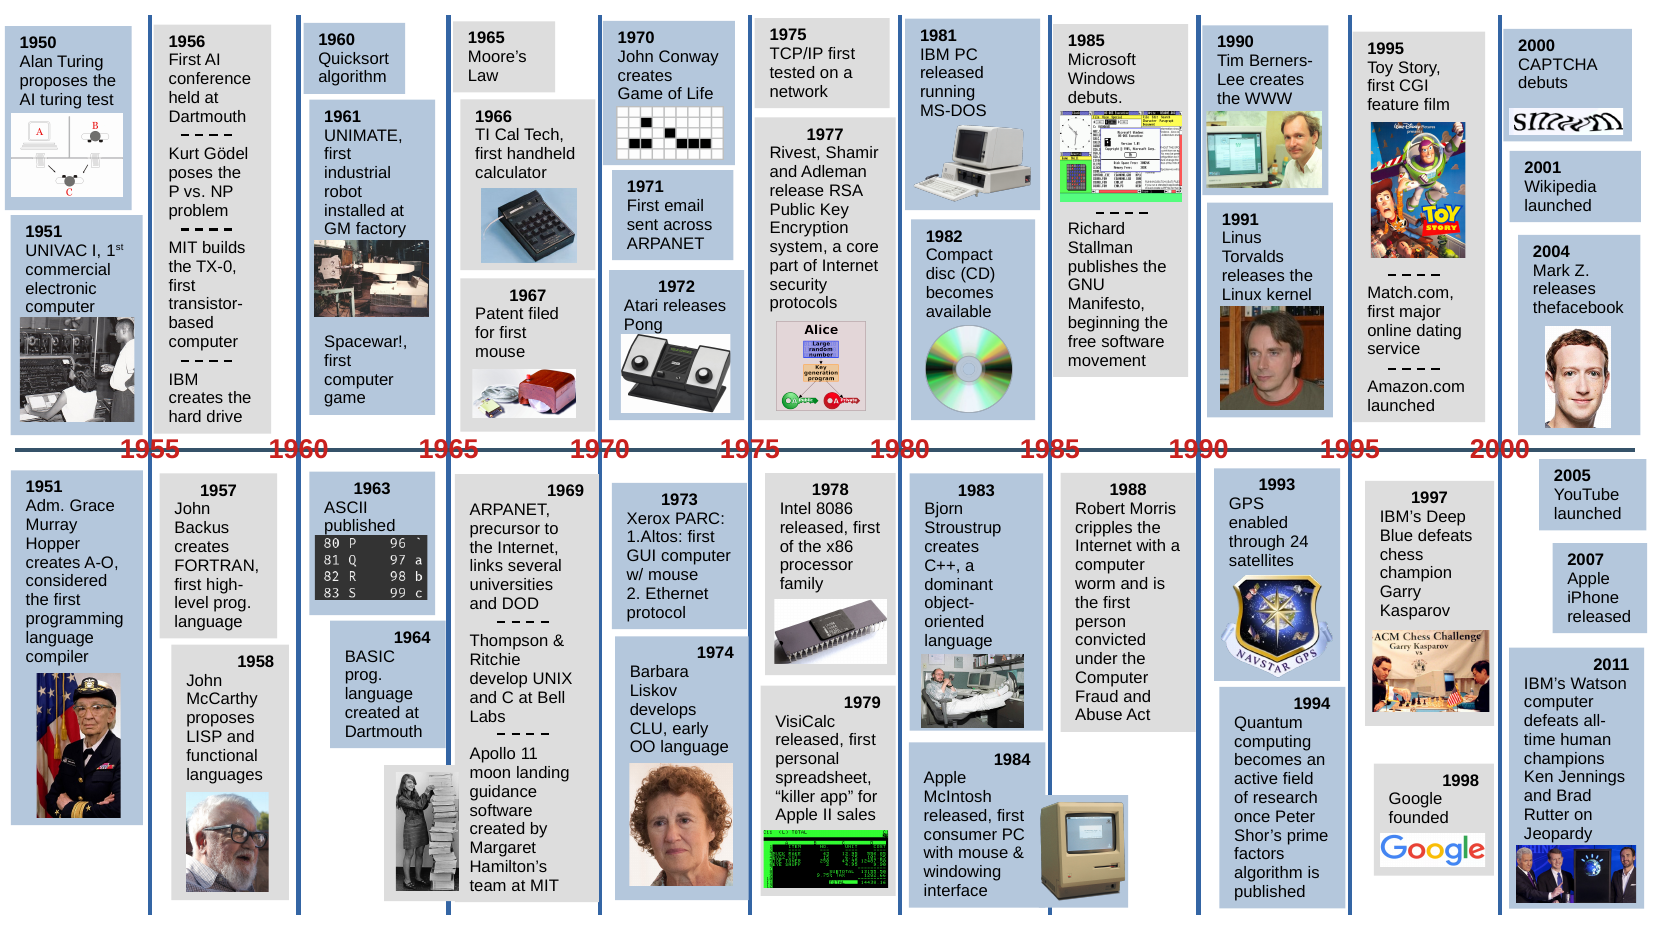

1975
TCP/IP first tested on a network
1981
IBM PC released running
MS-DOS
1970
John Conway creates Game of Life
1965
Moore’s Law
1960
Quicksort algorithm
1985
Microsoft Windows debuts.
Richard Stallman publishes the GNU Manifesto, beginning the free software movement
1956
First AI conference held at Dartmouth
Kurt Gödel poses the P vs. NP problem
MIT builds the TX-0, first transistor-based computer
IBM creates the hard drive
1990
Tim Berners-Lee creates the WWW
1950
Alan Turing proposes the AI turing test
2000
CAPTCHA debuts
1995
Toy Story, first CGI feature film
Match.com, first major online dating service
Amazon.com launched
1966
TI Cal Tech, first handheld calculator
1961
UNIMATE, first industrial robot installed at GM factory
Spacewar!, first computer game
1977
Rivest, Shamir and Adleman release RSA Public Key Encryption system, a core part of Internet security protocols
2001
Wikipedia launched
1971
First email sent across ARPANET
1991
Linus Torvalds releases the
Linux kernel
1951
UNIVAC I, 1st commercial electronic computer
1982
Compact disc (CD) becomes available
2004
Mark Z. releases thefacebook
1972
Atari releases Pong
1967
Patent filed for first mouse
1955
1960
1965
1970
1975
1980
1985
1990
1995
2000
2005
YouTube launched
1993
GPS enabled through 24 satellites
1951
Adm. Grace Murray Hopper creates A-O, considered the first programming language compiler
1963
ASCII published
1988
Robert Morris cripples the Internet with a computer worm and is the first person convicted under the Computer Fraud and Abuse Act
1978
Intel 8086 released, first of the x86 processor family
1957
John Backus creates FORTRAN, first high-level prog. language
1983
Bjorn Stroustrup creates
C++, a dominant object-oriented language
1969
ARPANET, precursor to the Internet, links several universities and DOD
Thompson & Ritchie develop UNIX and C at Bell Labs
Apollo 11 moon landing guidance software created by Margaret Hamilton’s team at MIT
1997
IBM’s Deep Blue defeats chess champion Garry Kasparov
1973
Xerox PARC: 1.Altos: first GUI computer w/ mouse
2. Ethernet protocol
2007
Apple
iPhone released
1964
BASIC prog. language created at Dartmouth
1974
Barbara Liskov develops CLU, early OO language
1958
John McCarthy proposes LISP and functional languages
2011
IBM’s Watson computer defeats all-time human champions Ken Jennings and Brad Rutter on Jeopardy
1979
VisiCalc released, first personal spreadsheet, “killer app” for Apple II sales
1994
Quantum computing becomes an active field of research once Peter Shor’s prime factors algorithm is published
1984
Apple McIntosh released, first consumer PC with mouse & windowing interface
1998
Google founded